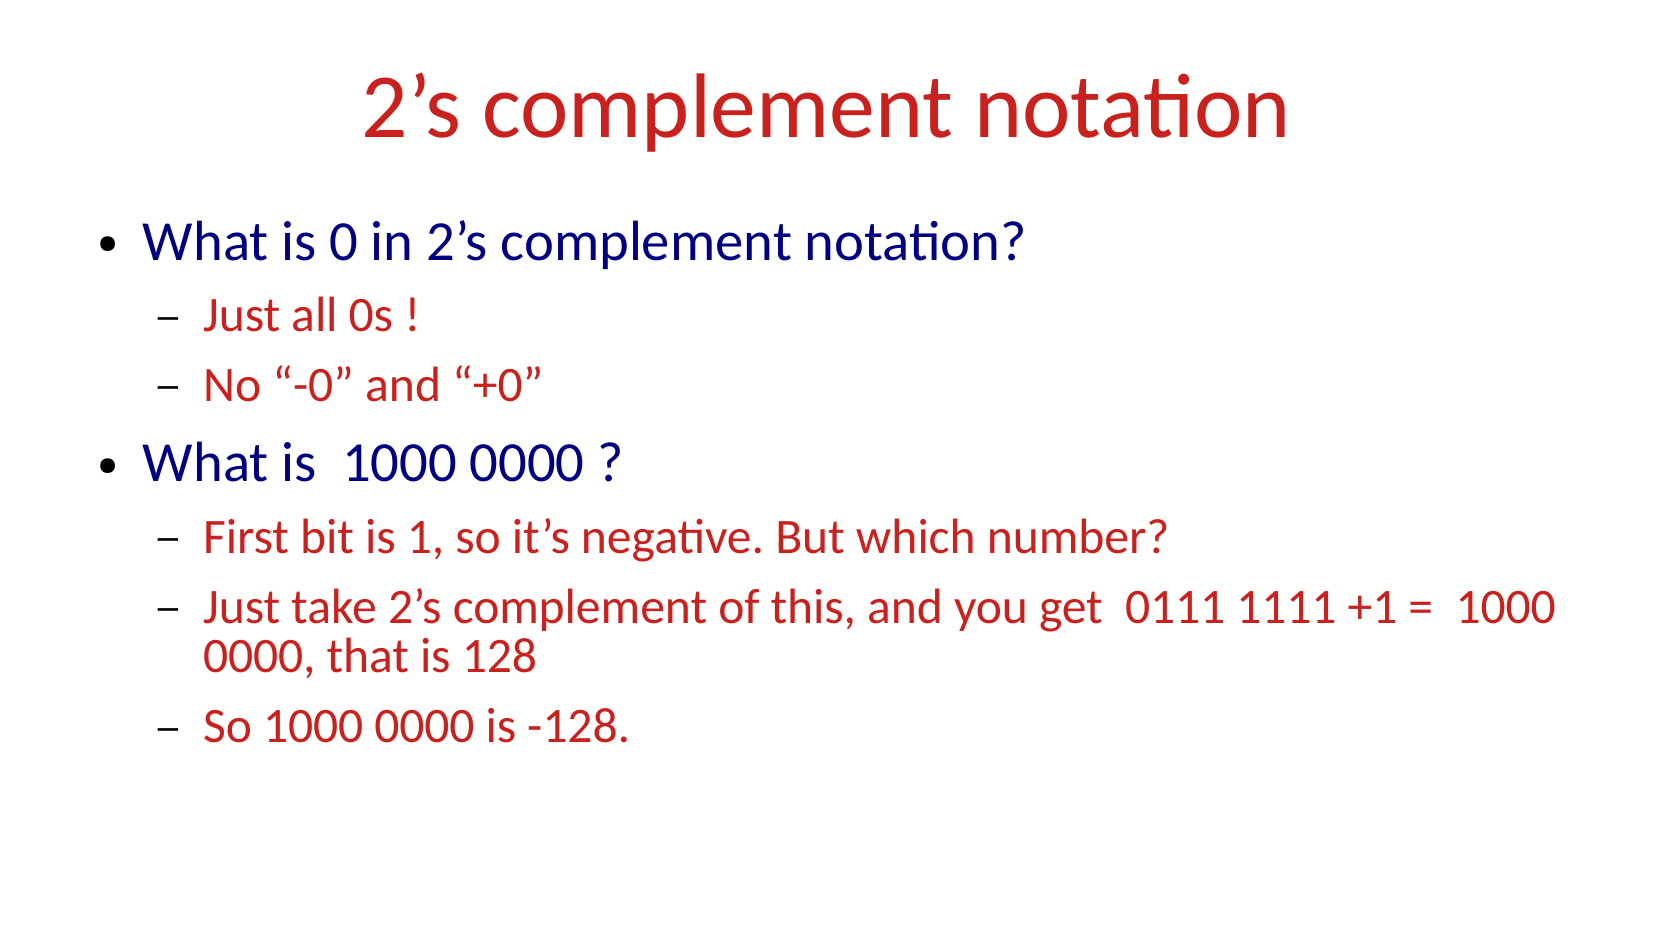

# 2’s complement notation
What is 0 in 2’s complement notation?
Just all 0s !
No “-0” and “+0”
What is 1000 0000 ?
First bit is 1, so it’s negative. But which number?
Just take 2’s complement of this, and you get 0111 1111 +1 = 1000 0000, that is 128
So 1000 0000 is -128.